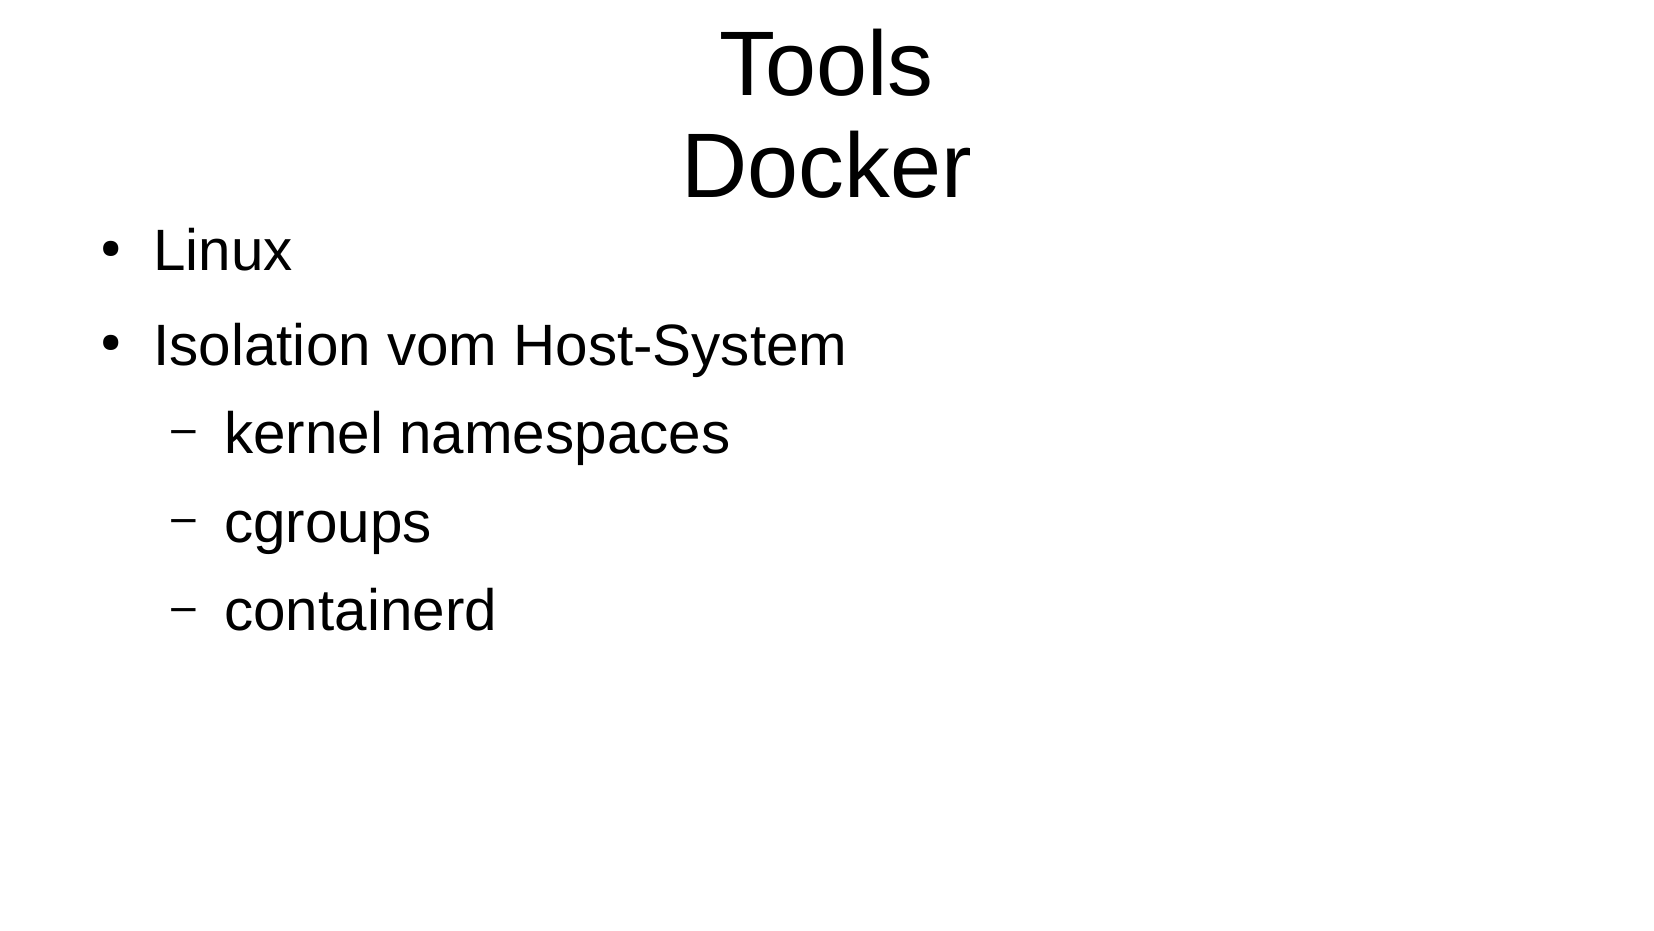

# Tools Docker
Linux
Isolation vom Host-System
kernel namespaces
cgroups
containerd